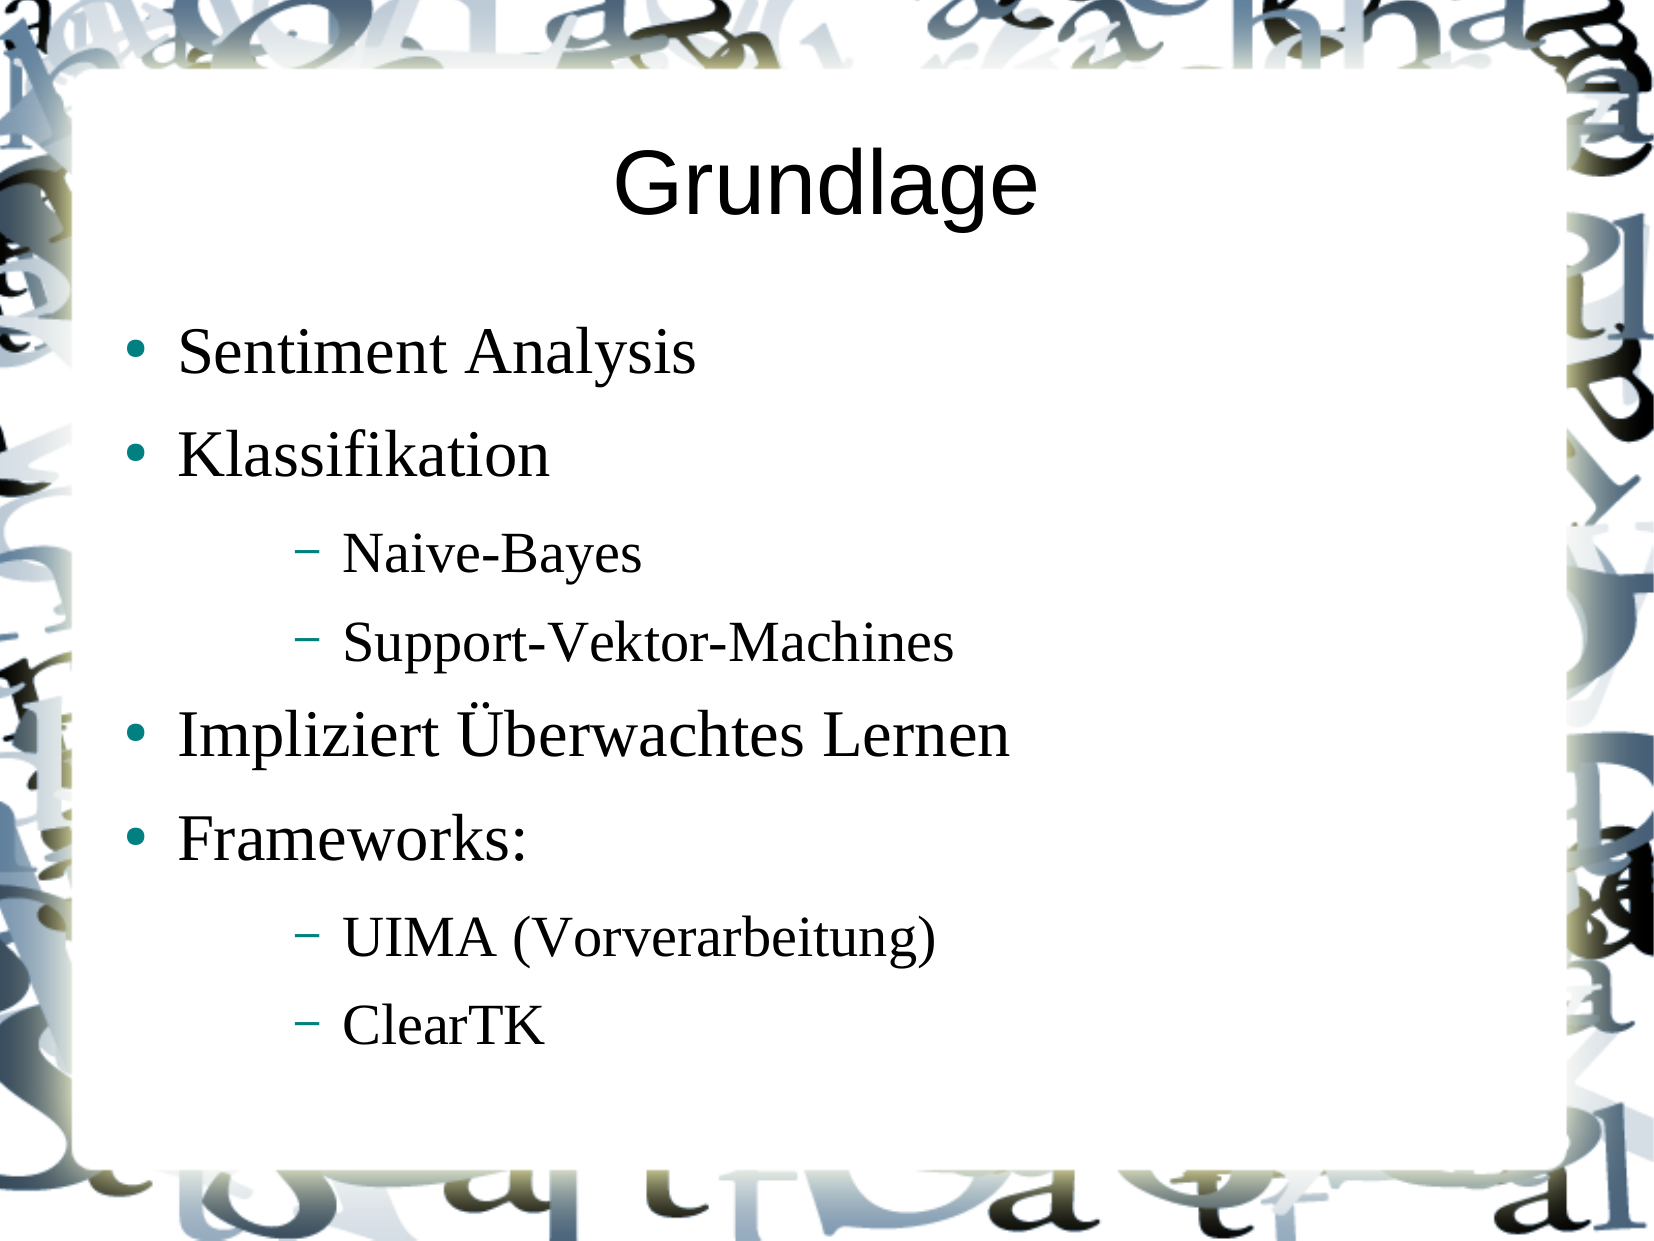

# Grundlage
Sentiment Analysis
Klassifikation
Naive-Bayes
Support-Vektor-Machines
Impliziert Überwachtes Lernen
Frameworks:
UIMA (Vorverarbeitung)
ClearTK